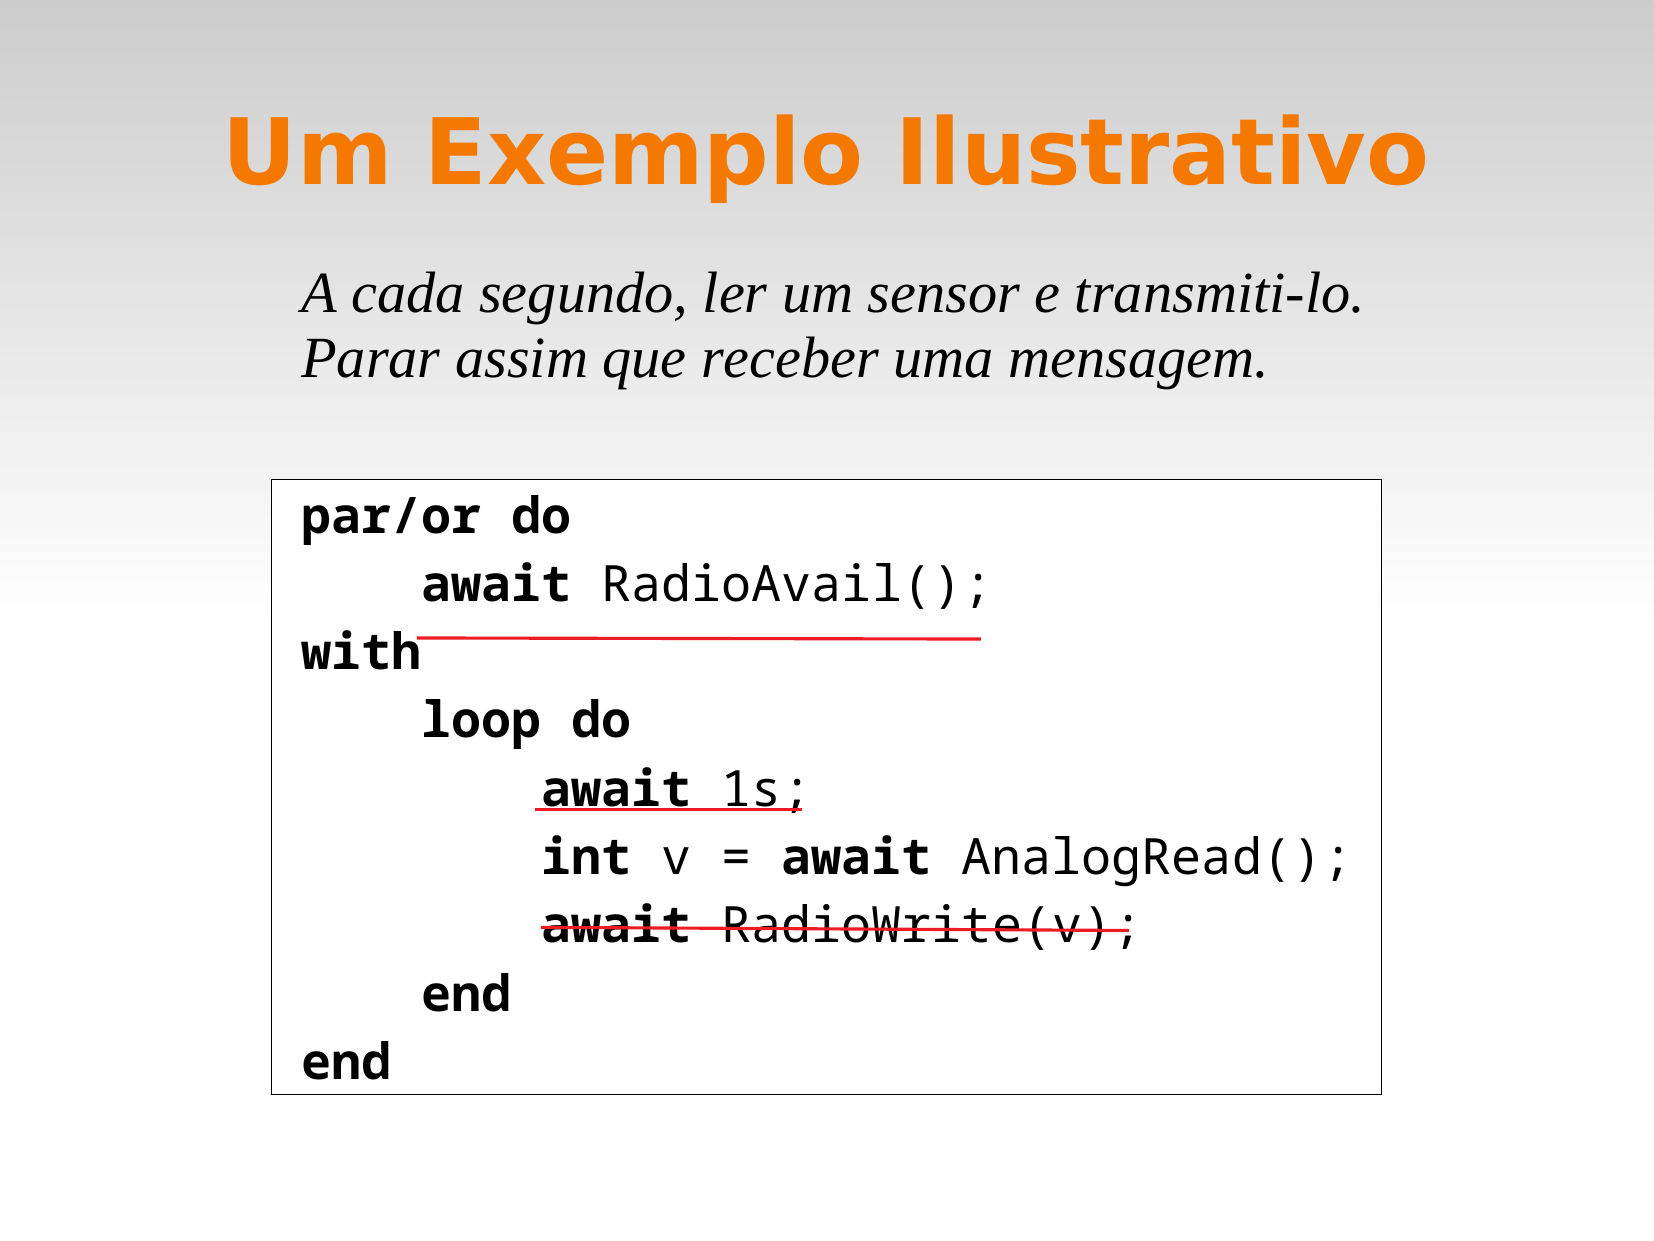

# Um Exemplo Ilustrativo
A cada segundo, ler um sensor e transmiti-lo.
Parar assim que receber uma mensagem.
 par/or do
 await RadioAvail();
 with
 loop do
 await 1s;
 int v = await AnalogRead();
 await RadioWrite(v);
 end
 end